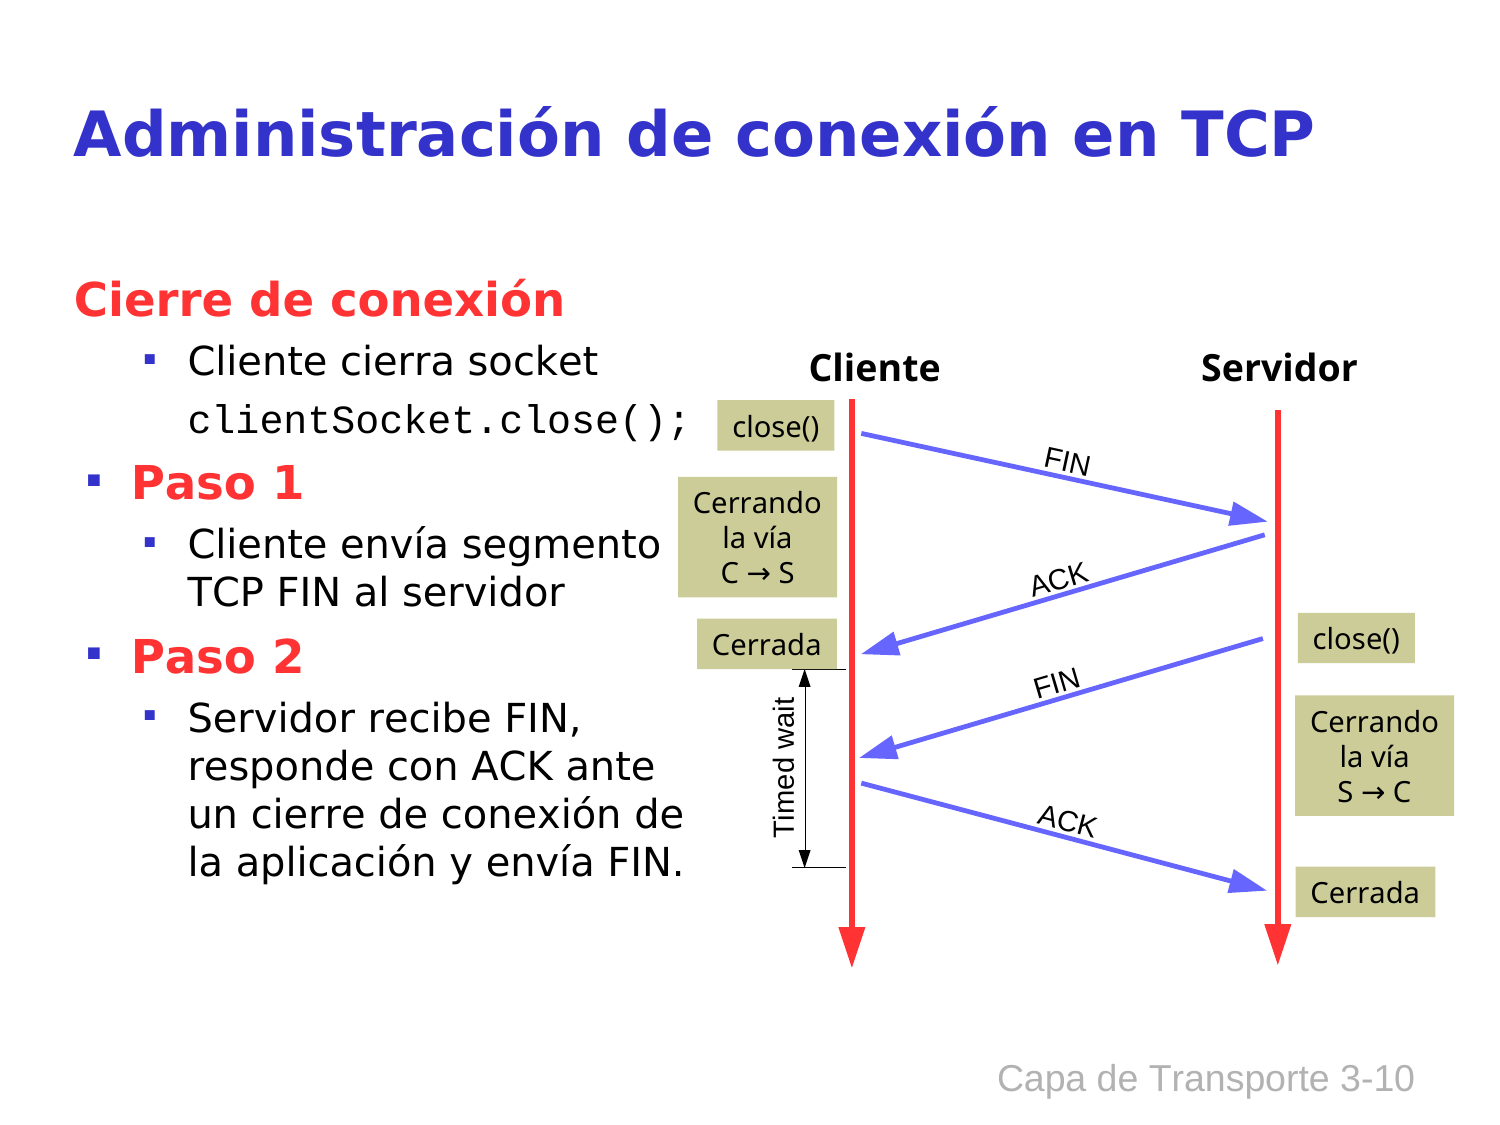

# Administración de conexión en TCP
Cierre de conexión
Cliente cierra socket
clientSocket.close();
Paso 1
Cliente envía segmento TCP FIN al servidor
Paso 2
Servidor recibe FIN, responde con ACK ante un cierre de conexión de la aplicación y envía FIN.
Cliente
Servidor
FIN
ACK
FIN
ACK
close()
Cerrando
la vía
C → S
Cerrada
close()
Cerrando
la vía
S → C
Cerrada
10